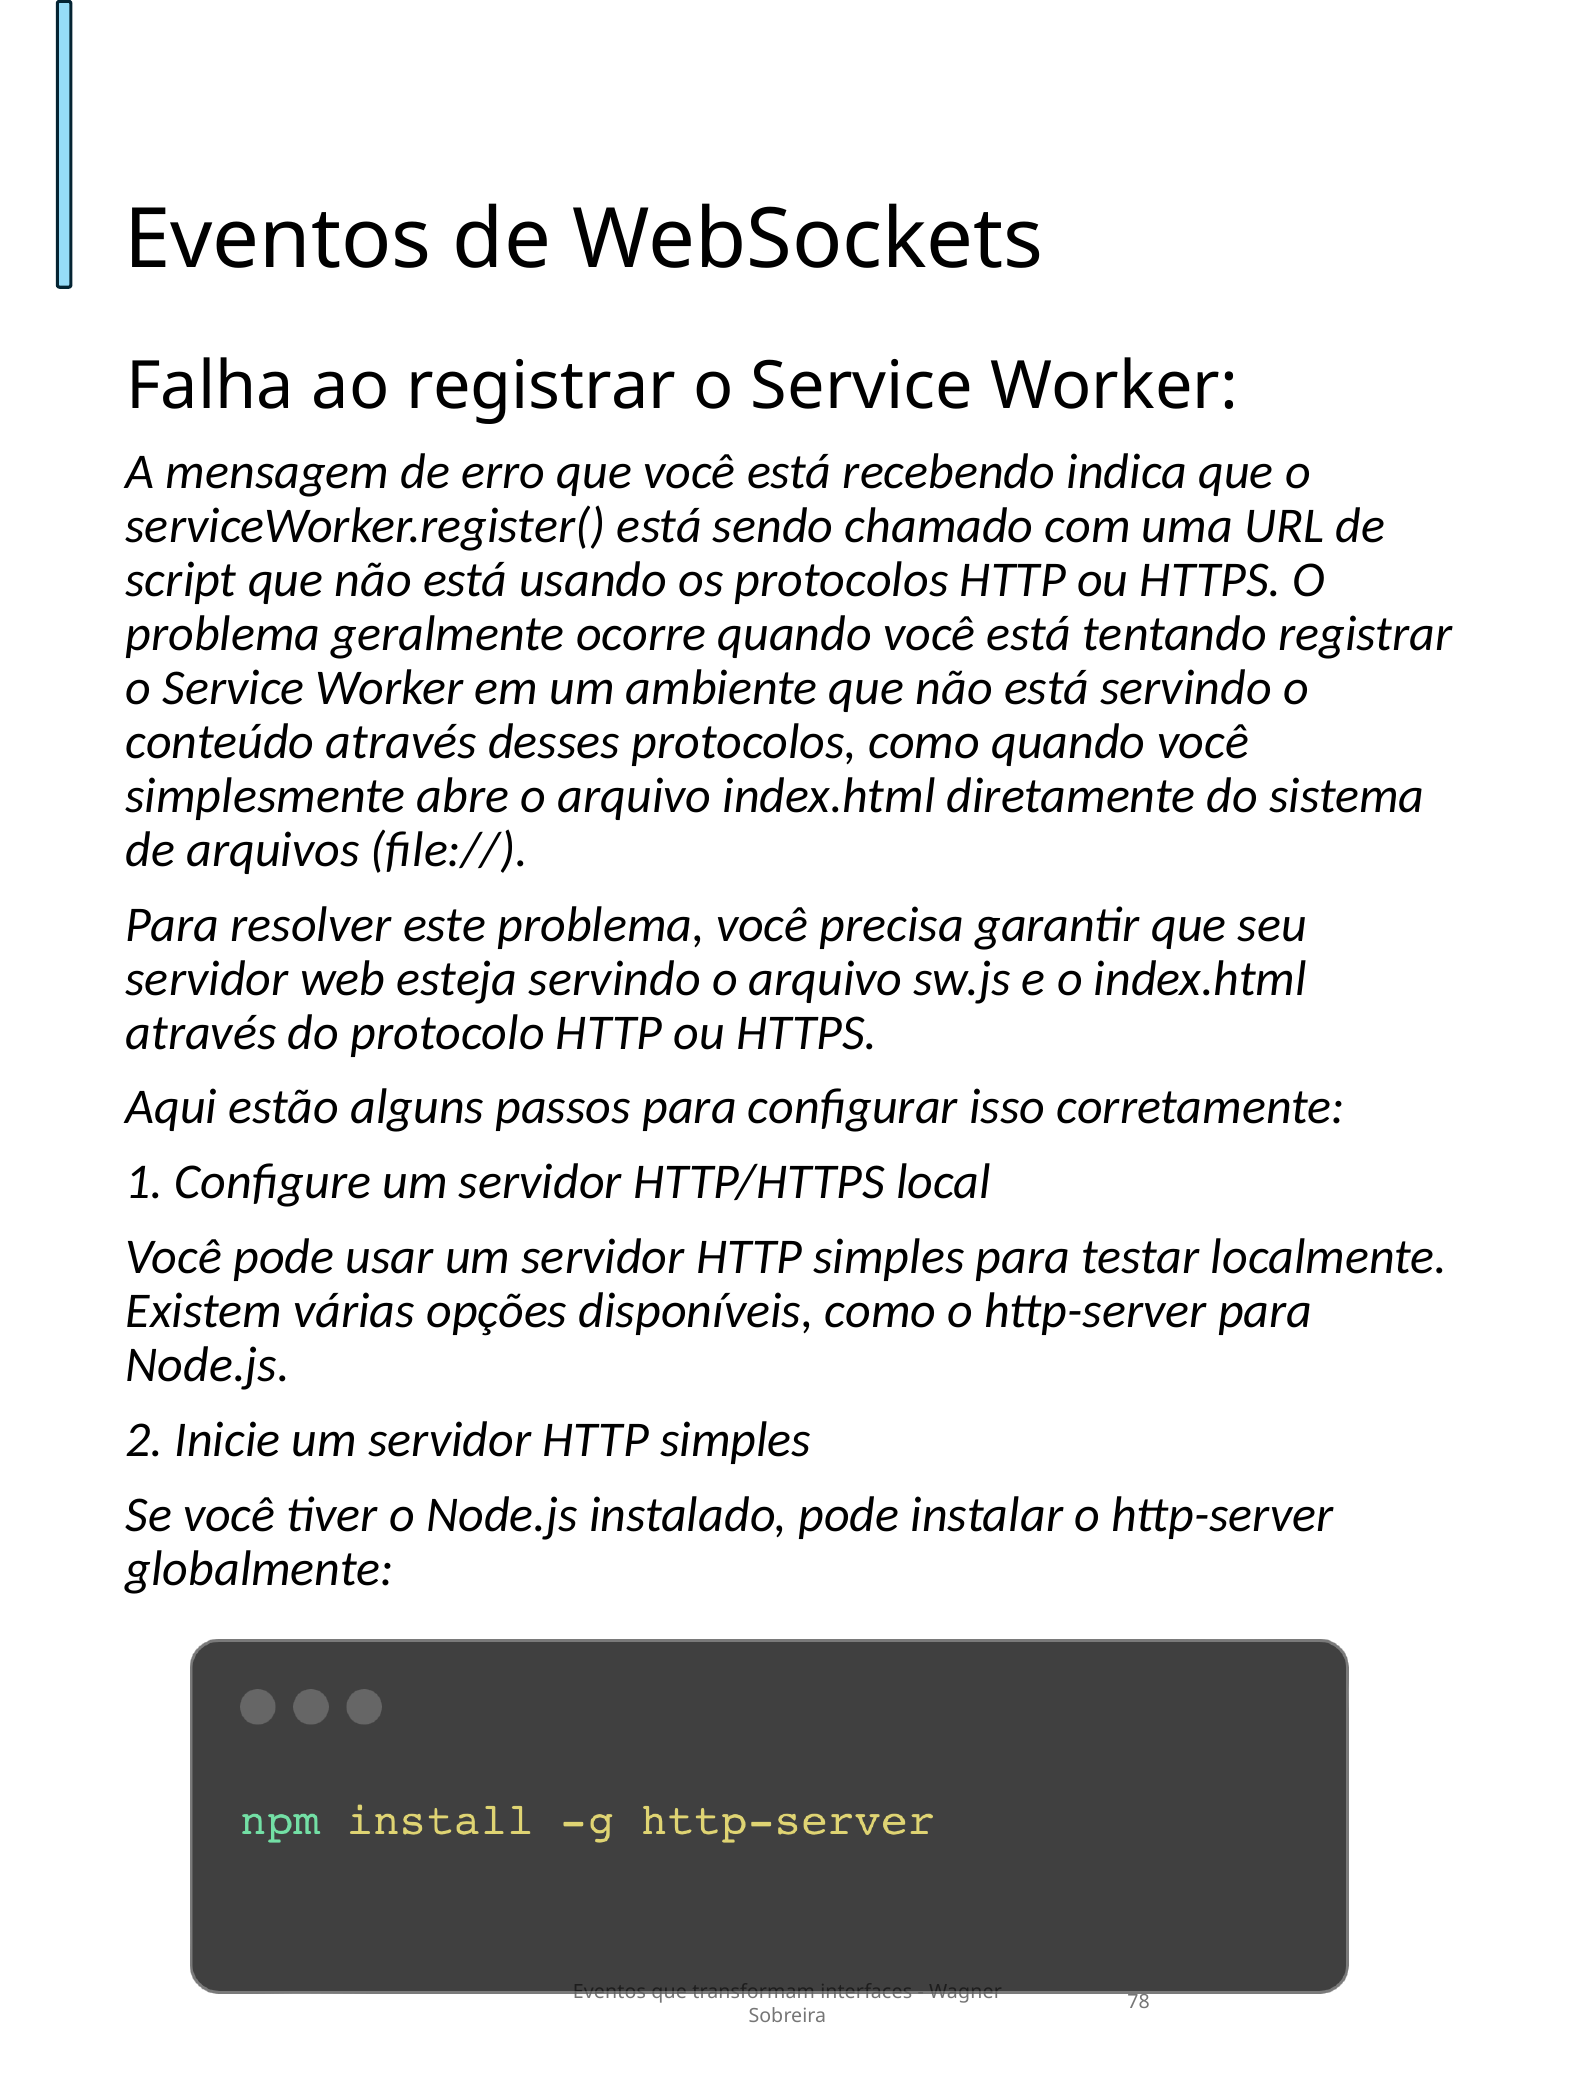

Eventos de WebSockets
Falha ao registrar o Service Worker:
A mensagem de erro que você está recebendo indica que o serviceWorker.register() está sendo chamado com uma URL de script que não está usando os protocolos HTTP ou HTTPS. O problema geralmente ocorre quando você está tentando registrar o Service Worker em um ambiente que não está servindo o conteúdo através desses protocolos, como quando você simplesmente abre o arquivo index.html diretamente do sistema de arquivos (file://).
Para resolver este problema, você precisa garantir que seu servidor web esteja servindo o arquivo sw.js e o index.html através do protocolo HTTP ou HTTPS.
Aqui estão alguns passos para configurar isso corretamente:
1. Configure um servidor HTTP/HTTPS local
Você pode usar um servidor HTTP simples para testar localmente. Existem várias opções disponíveis, como o http-server para Node.js.
2. Inicie um servidor HTTP simples
Se você tiver o Node.js instalado, pode instalar o http-server globalmente:
Eventos que transformam interfaces - Wagner Sobreira